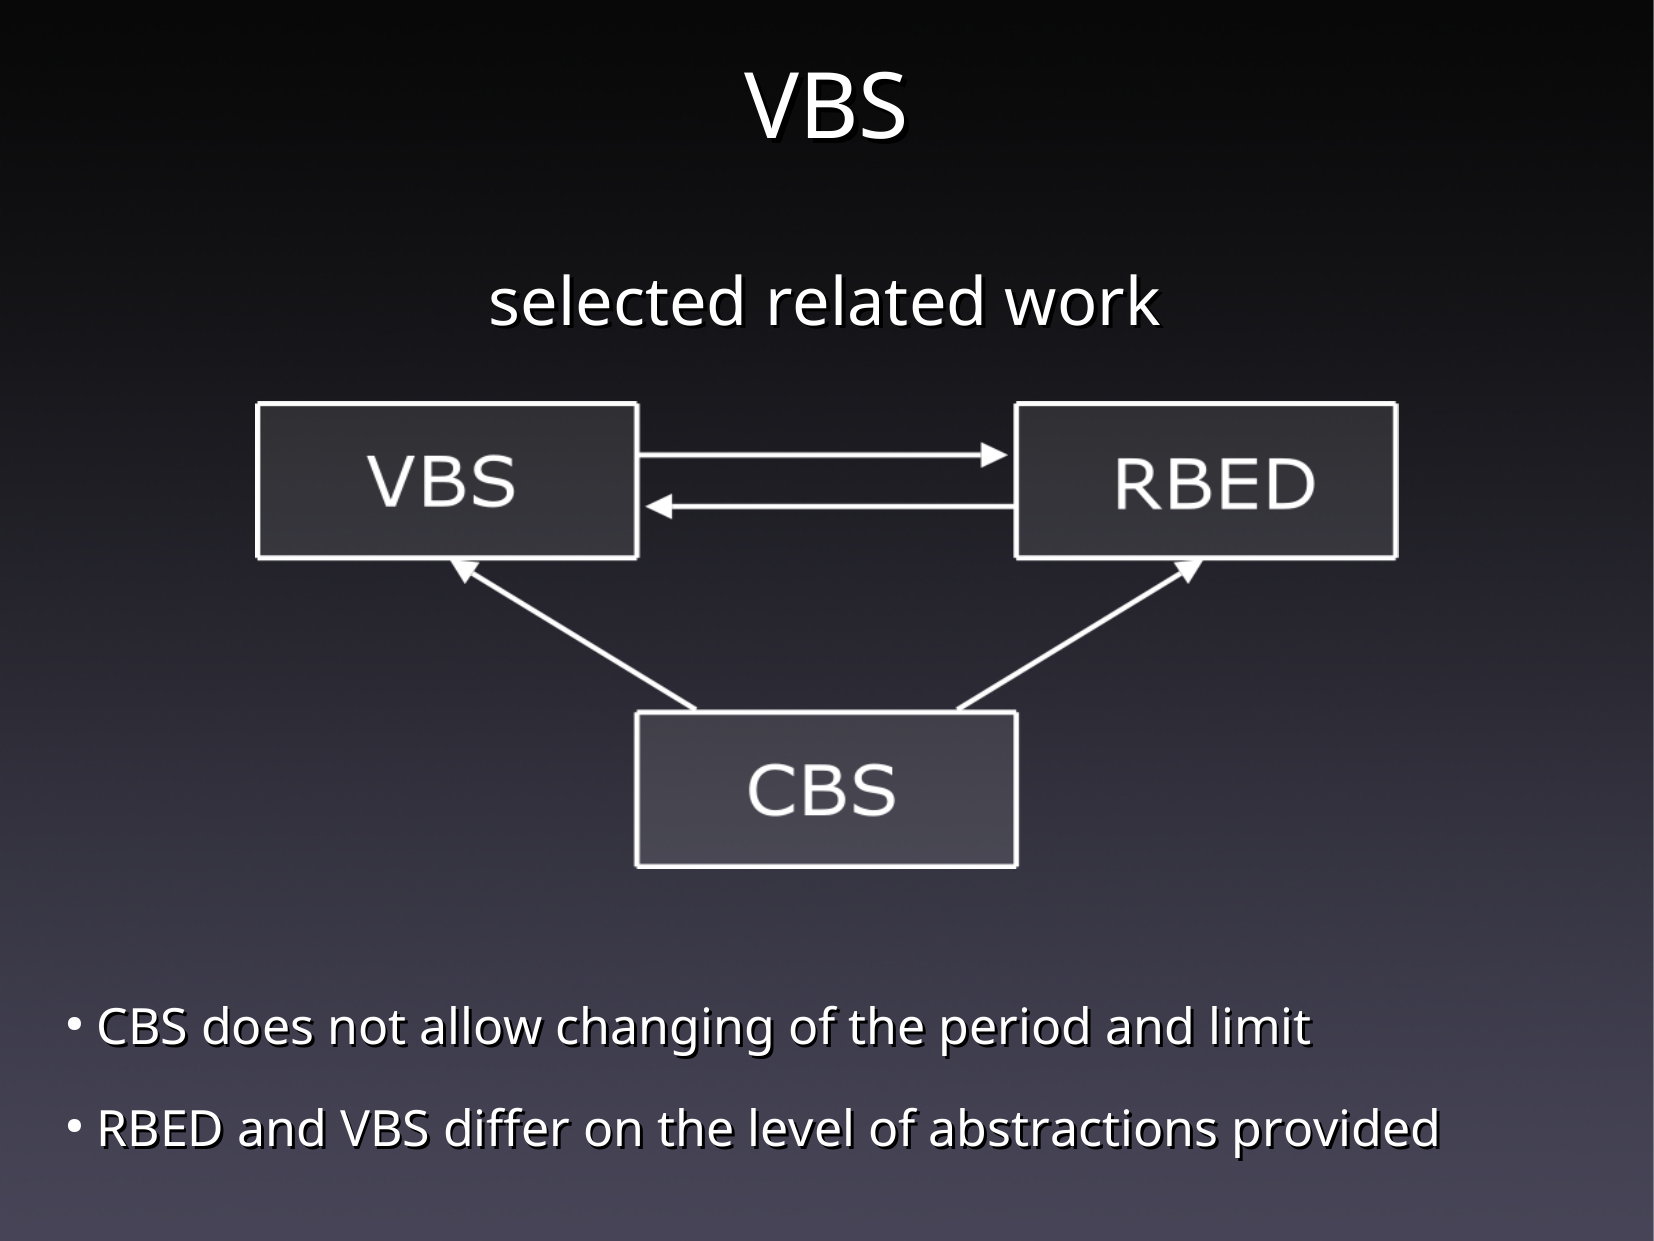

# VBS
selected related work
 CBS does not allow changing of the period and limit
 RBED and VBS differ on the level of abstractions provided